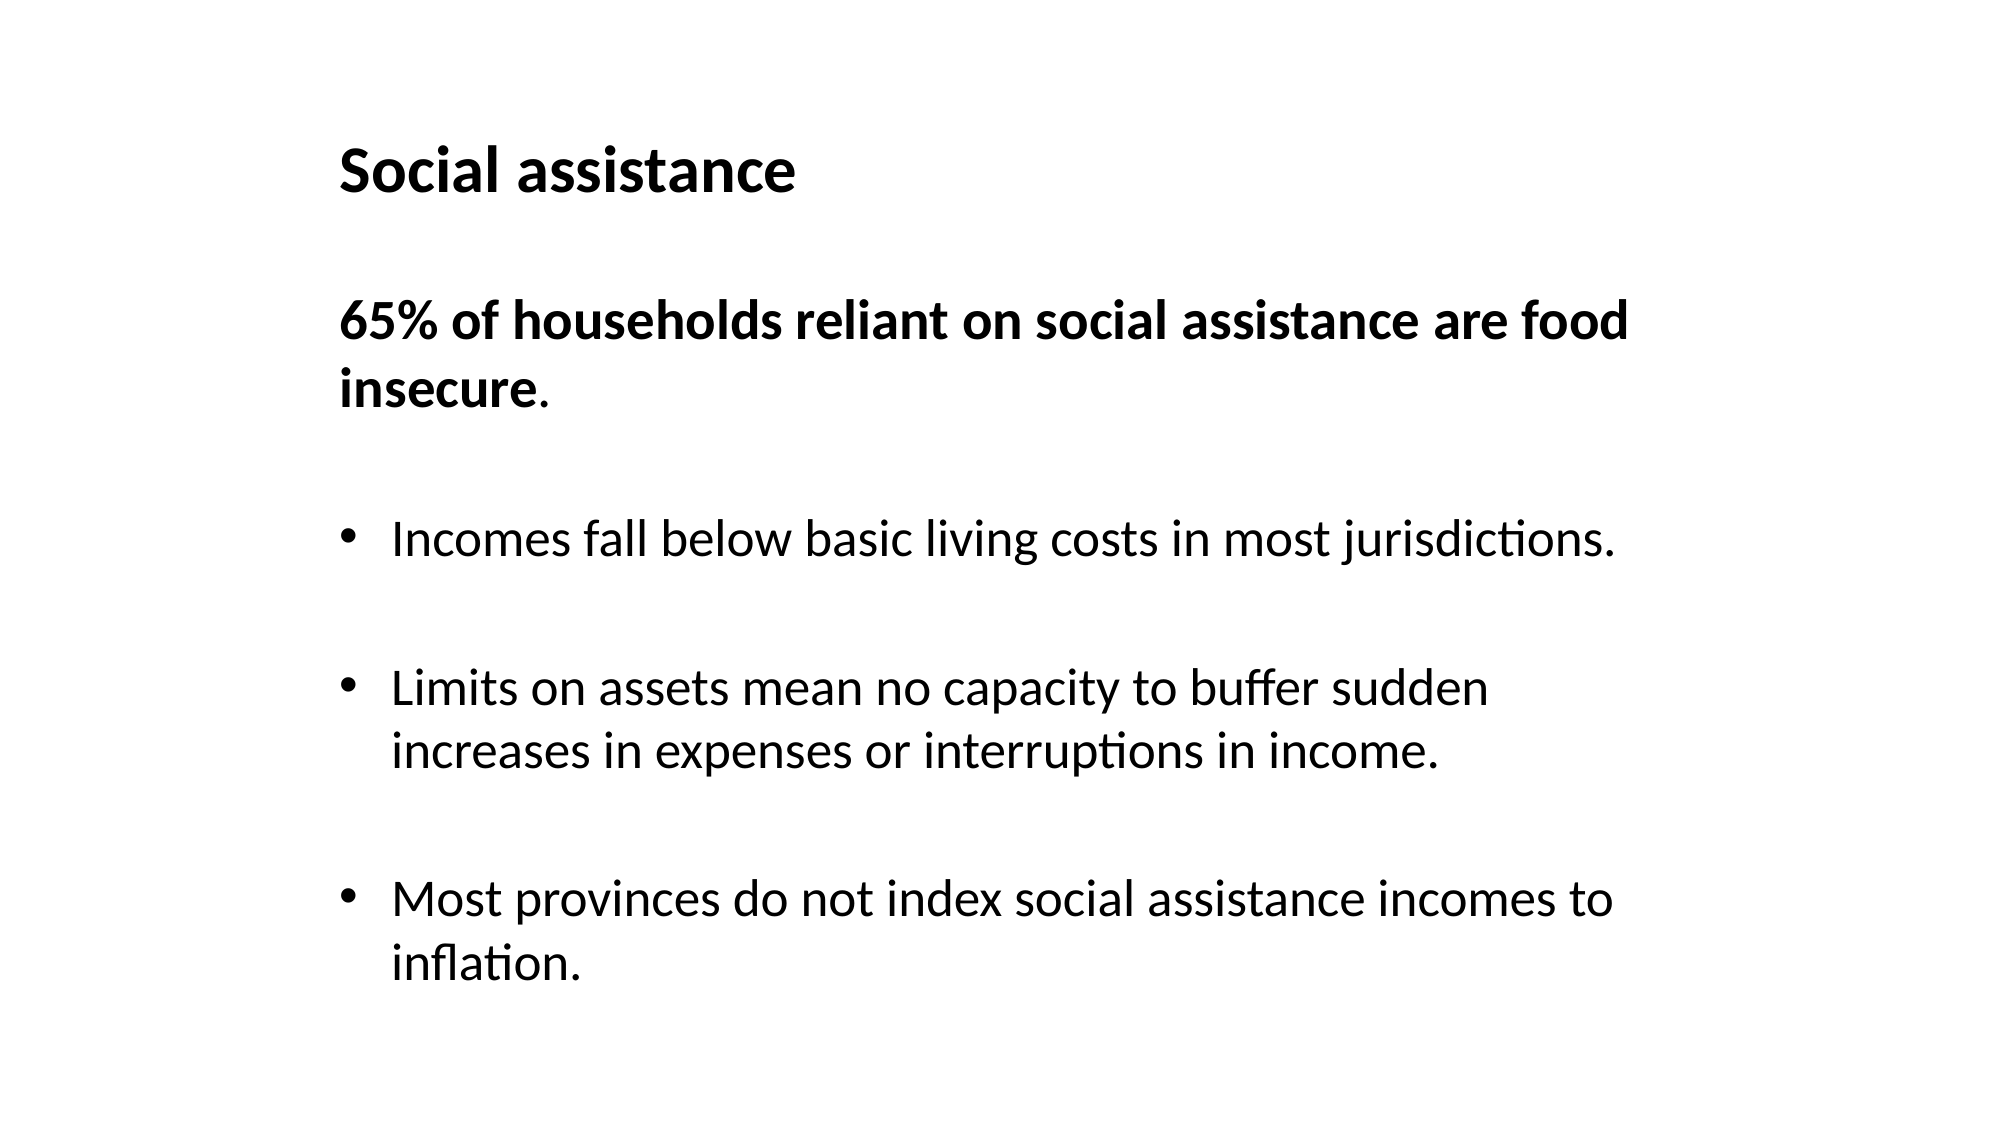

# Social assistance
65% of households reliant on social assistance are food insecure.
Incomes fall below basic living costs in most jurisdictions.
Limits on assets mean no capacity to buffer sudden increases in expenses or interruptions in income.
Most provinces do not index social assistance incomes to inflation.